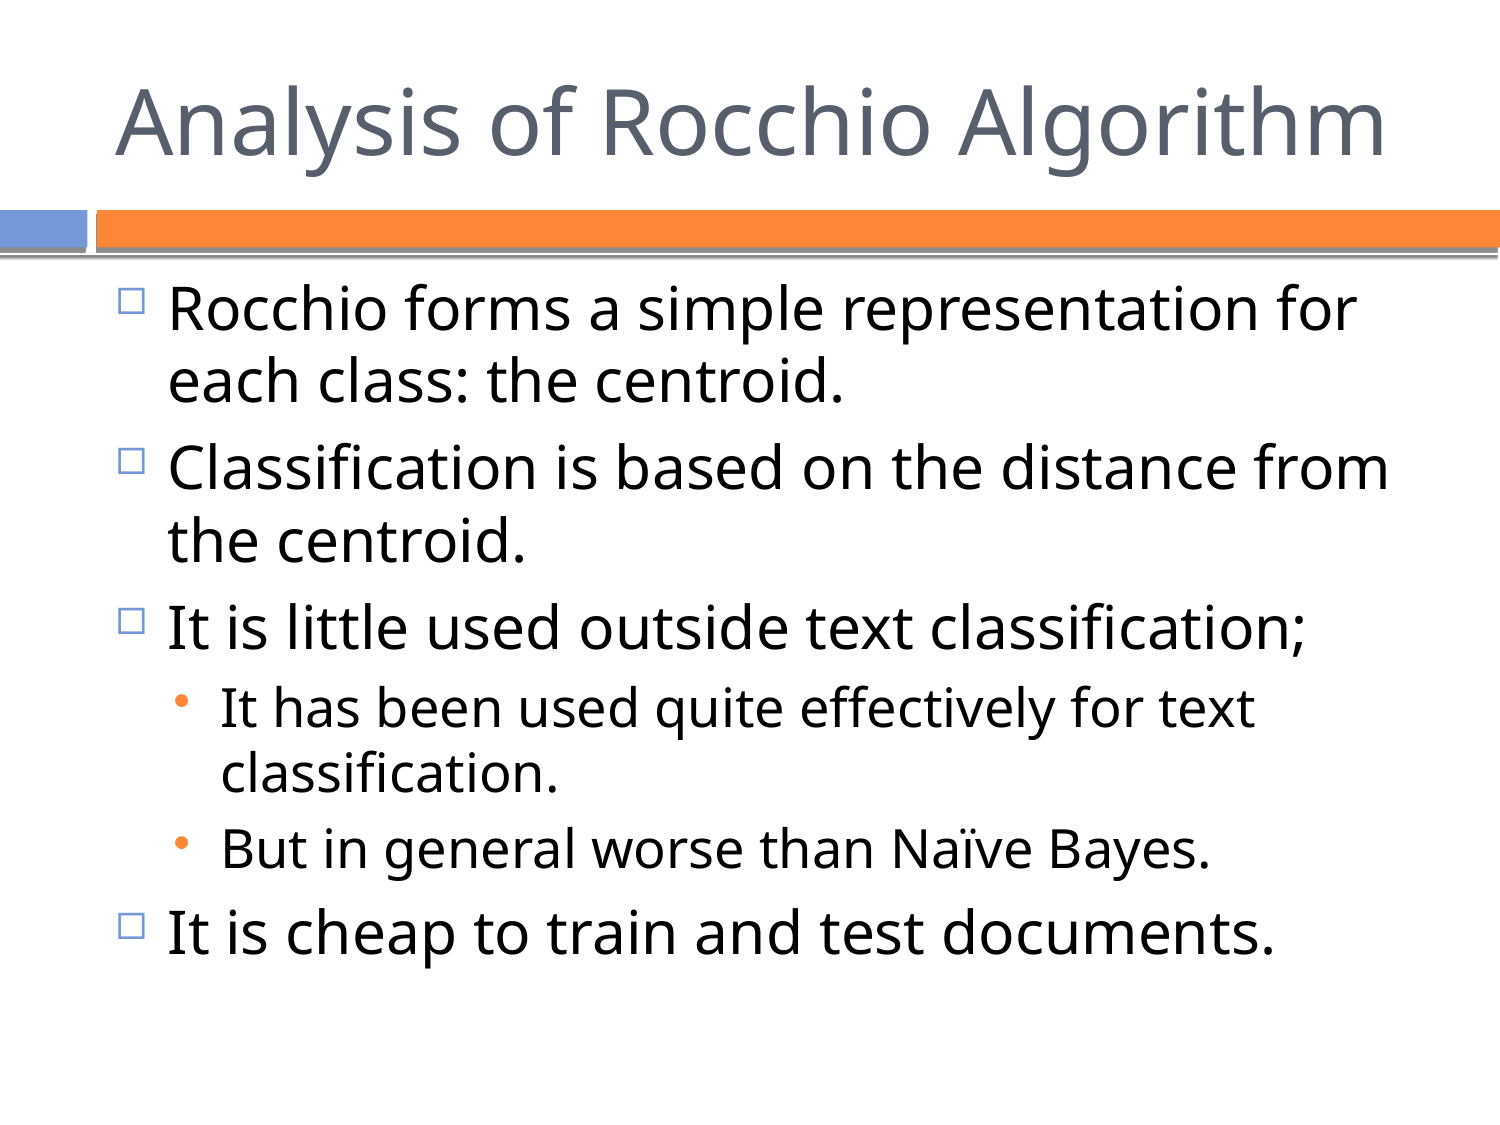

# Analysis of Rocchio Algorithm
Rocchio forms a simple representation for each class: the centroid.
Classification is based on the distance from the centroid.
It is little used outside text classification;
It has been used quite effectively for text classification.
But in general worse than Naïve Bayes.
It is cheap to train and test documents.